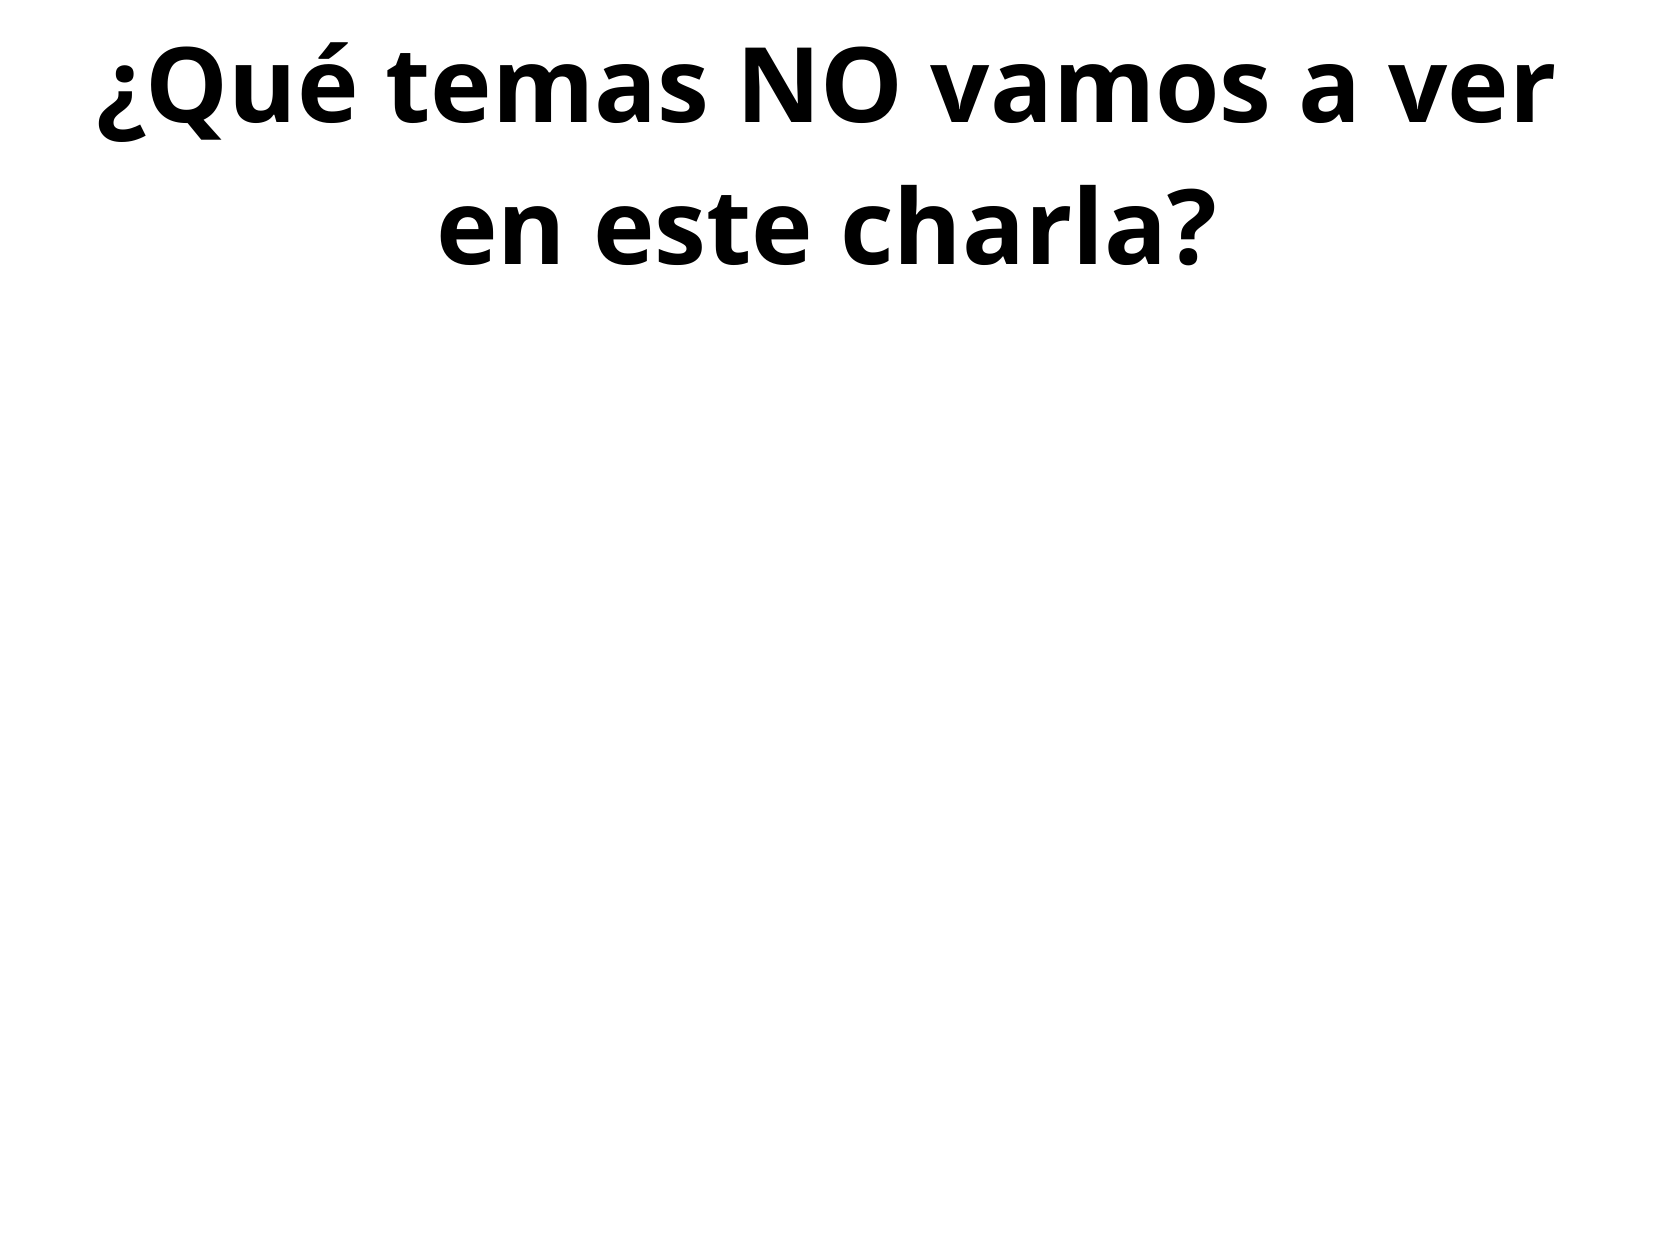

# ¿Qué temas NO vamos a ver en este charla?